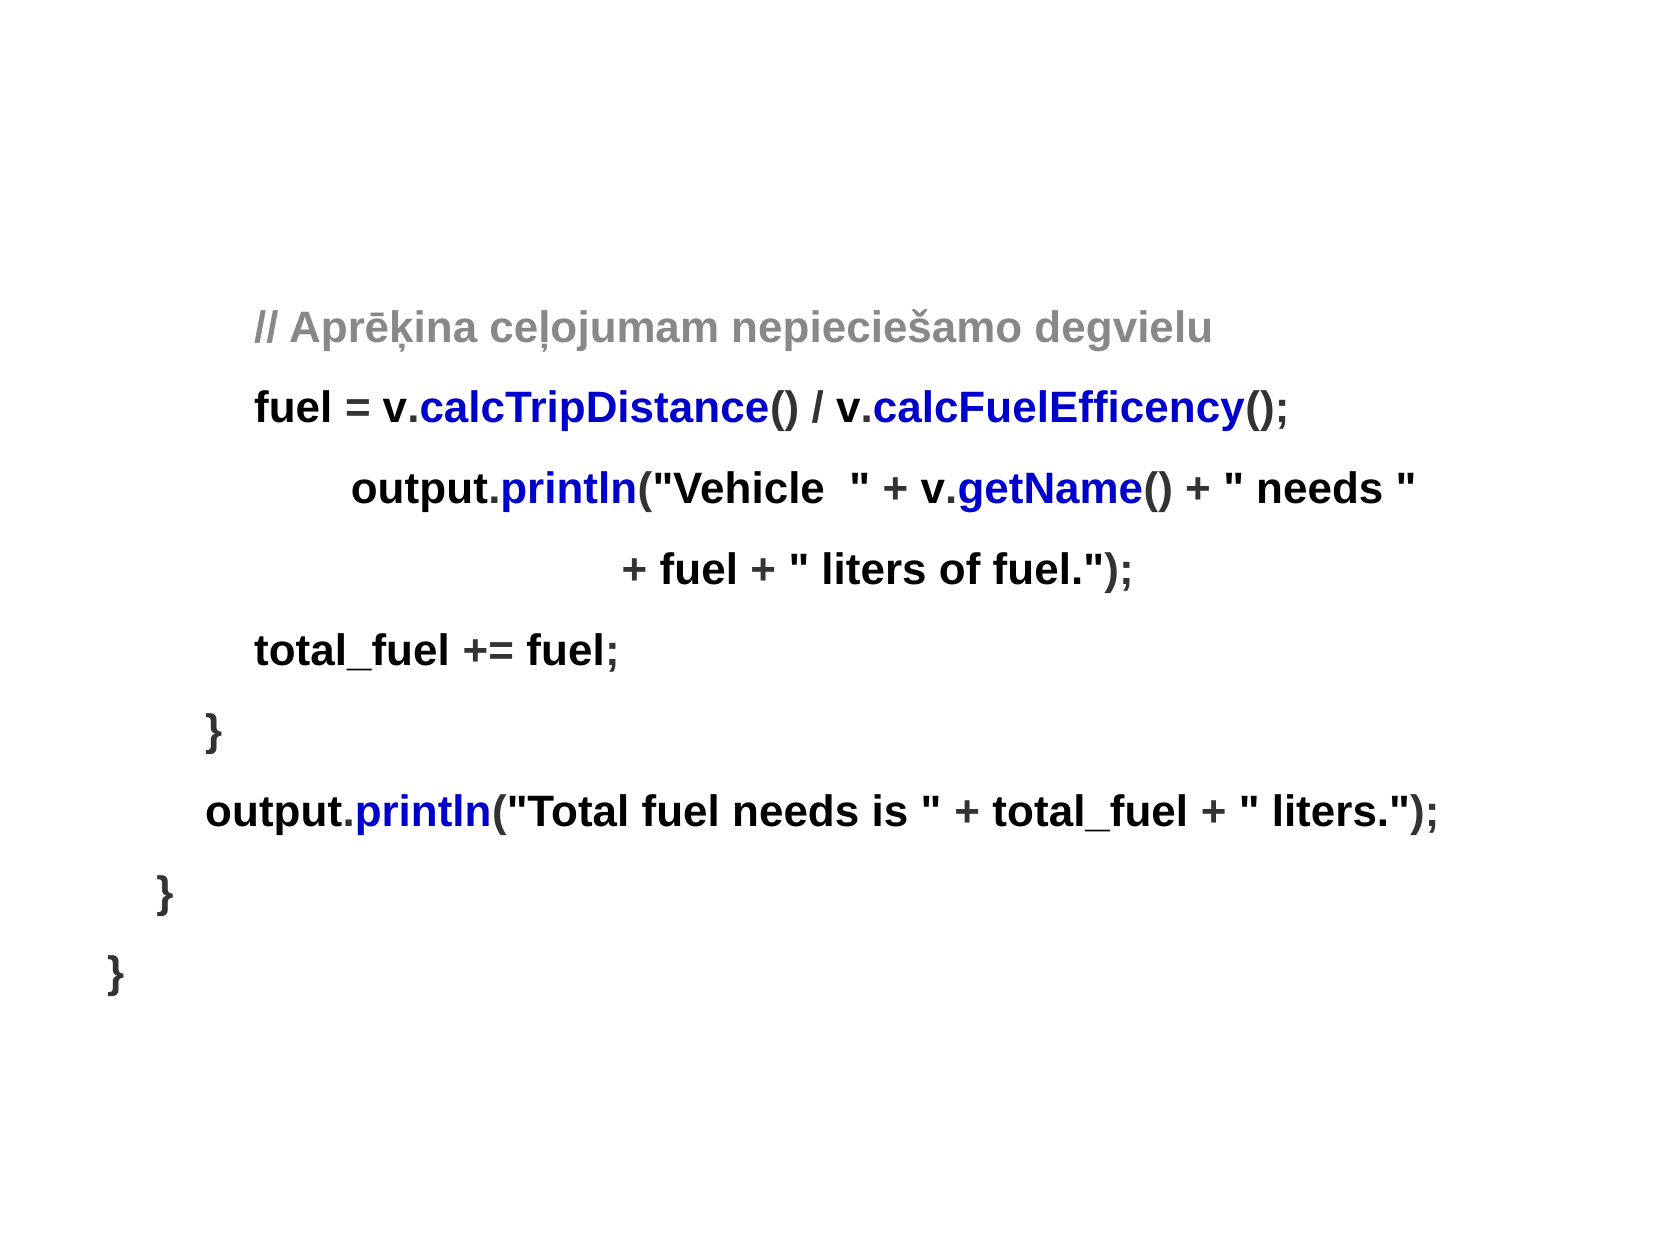

#
 // Aprēķina ceļojumam nepieciešamo degvielu
 fuel = v.calcTripDistance() / v.calcFuelEfficency();
 			 	 output.println("Vehicle " + v.getName() + " needs "
 + fuel + " liters of fuel.");
 total_fuel += fuel;
 }
 output.println("Total fuel needs is " + total_fuel + " liters.");
 }
 }